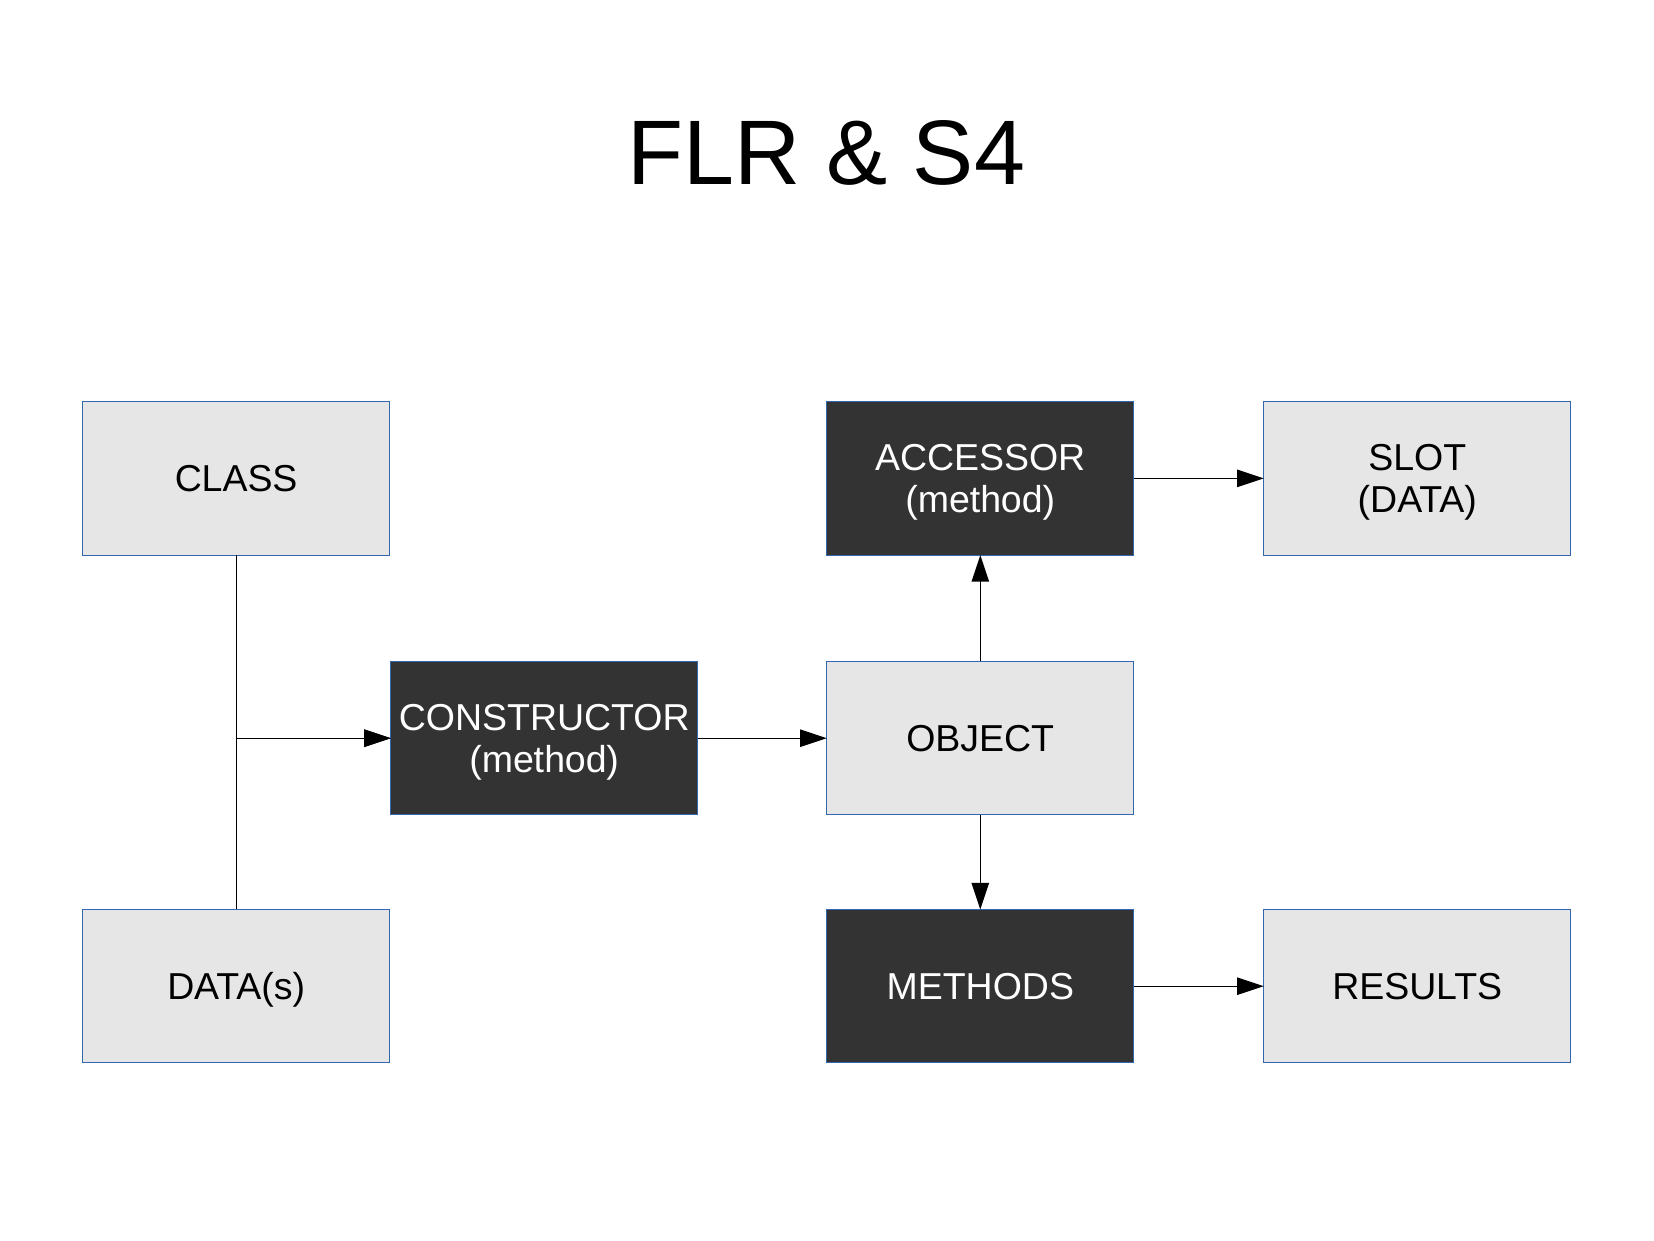

# FLR & S4
CLASS
ACCESSOR
(method)
SLOT
(DATA)
CONSTRUCTOR
(method)
OBJECT
DATA(s)
METHODS
RESULTS